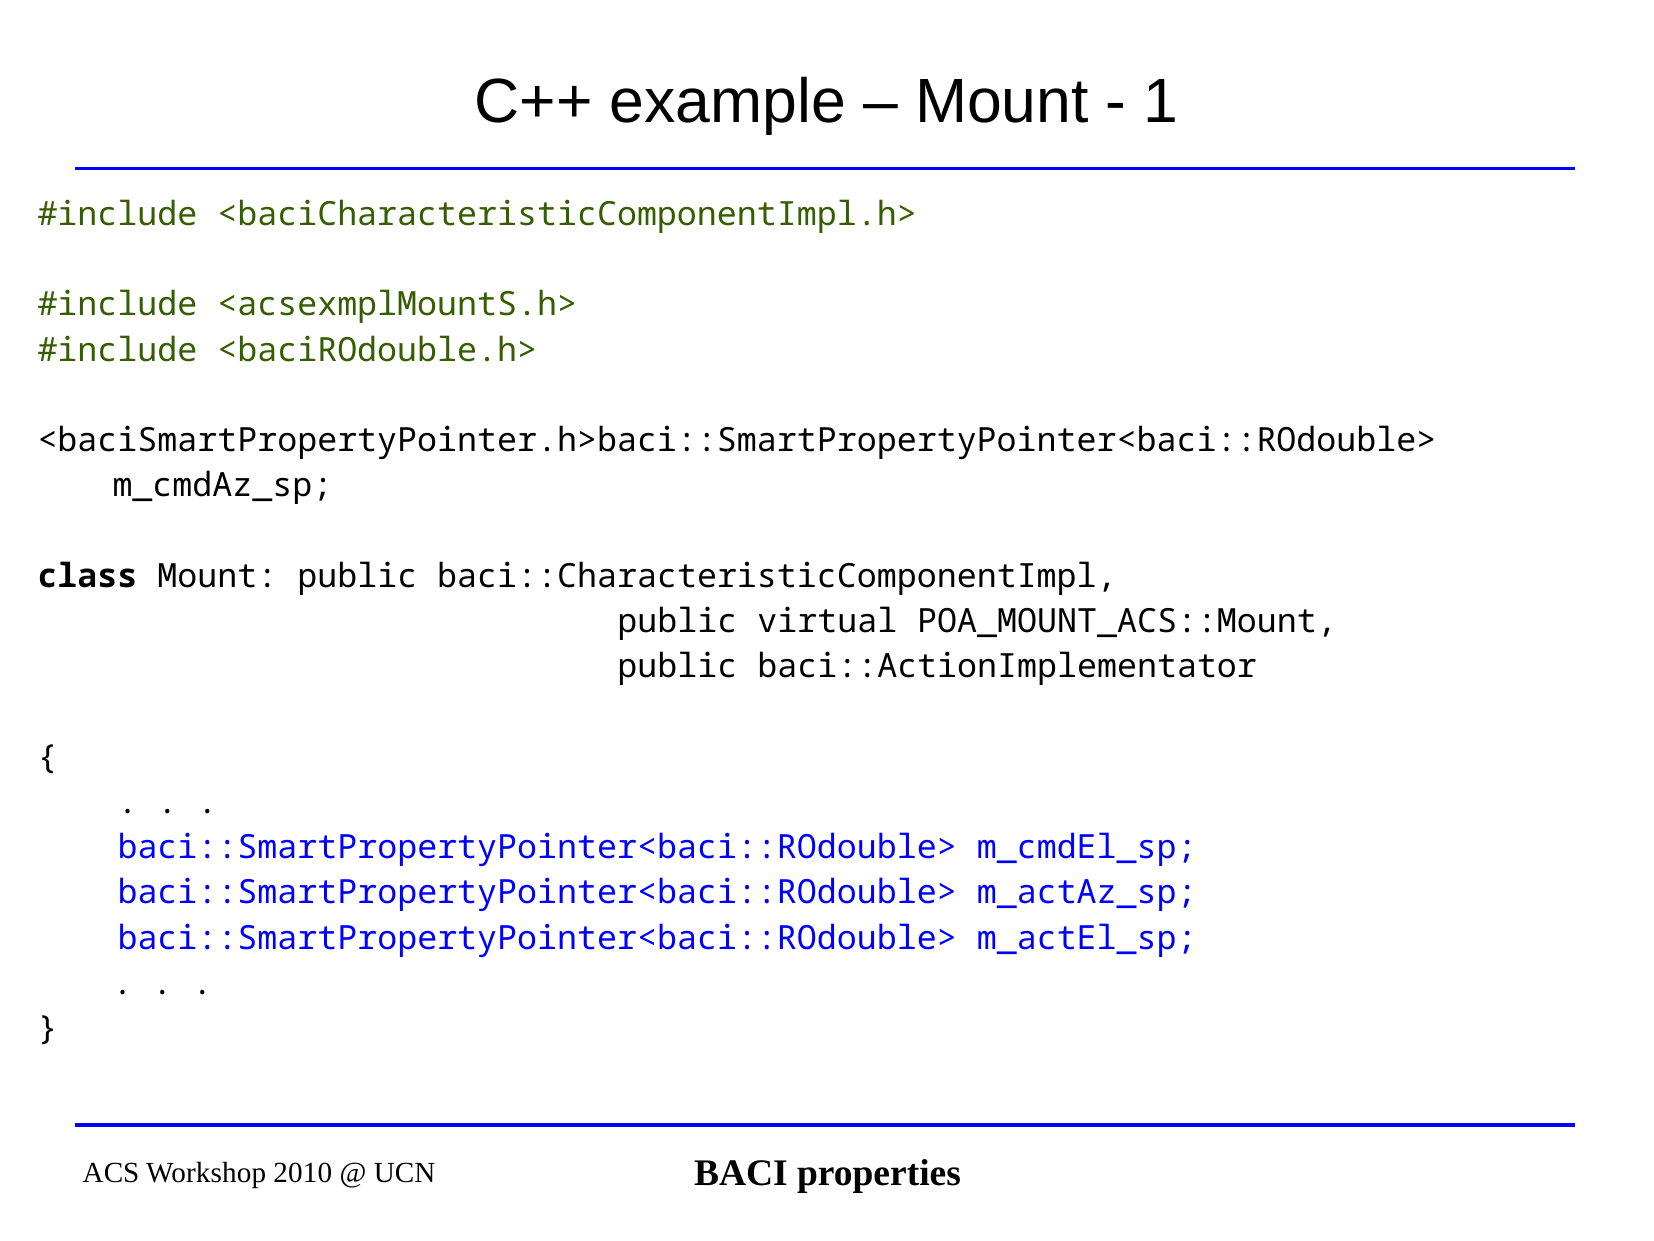

# C++ example – Mount - 1
#include <baciCharacteristicComponentImpl.h>
#include <acsexmplMountS.h>
#include <baciROdouble.h>
<baciSmartPropertyPointer.h>baci::SmartPropertyPointer<baci::ROdouble>
	m_cmdAz_sp;
class Mount: public baci::CharacteristicComponentImpl,
 public virtual POA_MOUNT_ACS::Mount,
 public baci::ActionImplementator
{
 . . .
 baci::SmartPropertyPointer<baci::ROdouble> m_cmdEl_sp;
 baci::SmartPropertyPointer<baci::ROdouble> m_actAz_sp;
 baci::SmartPropertyPointer<baci::ROdouble> m_actEl_sp;
	. . .
}